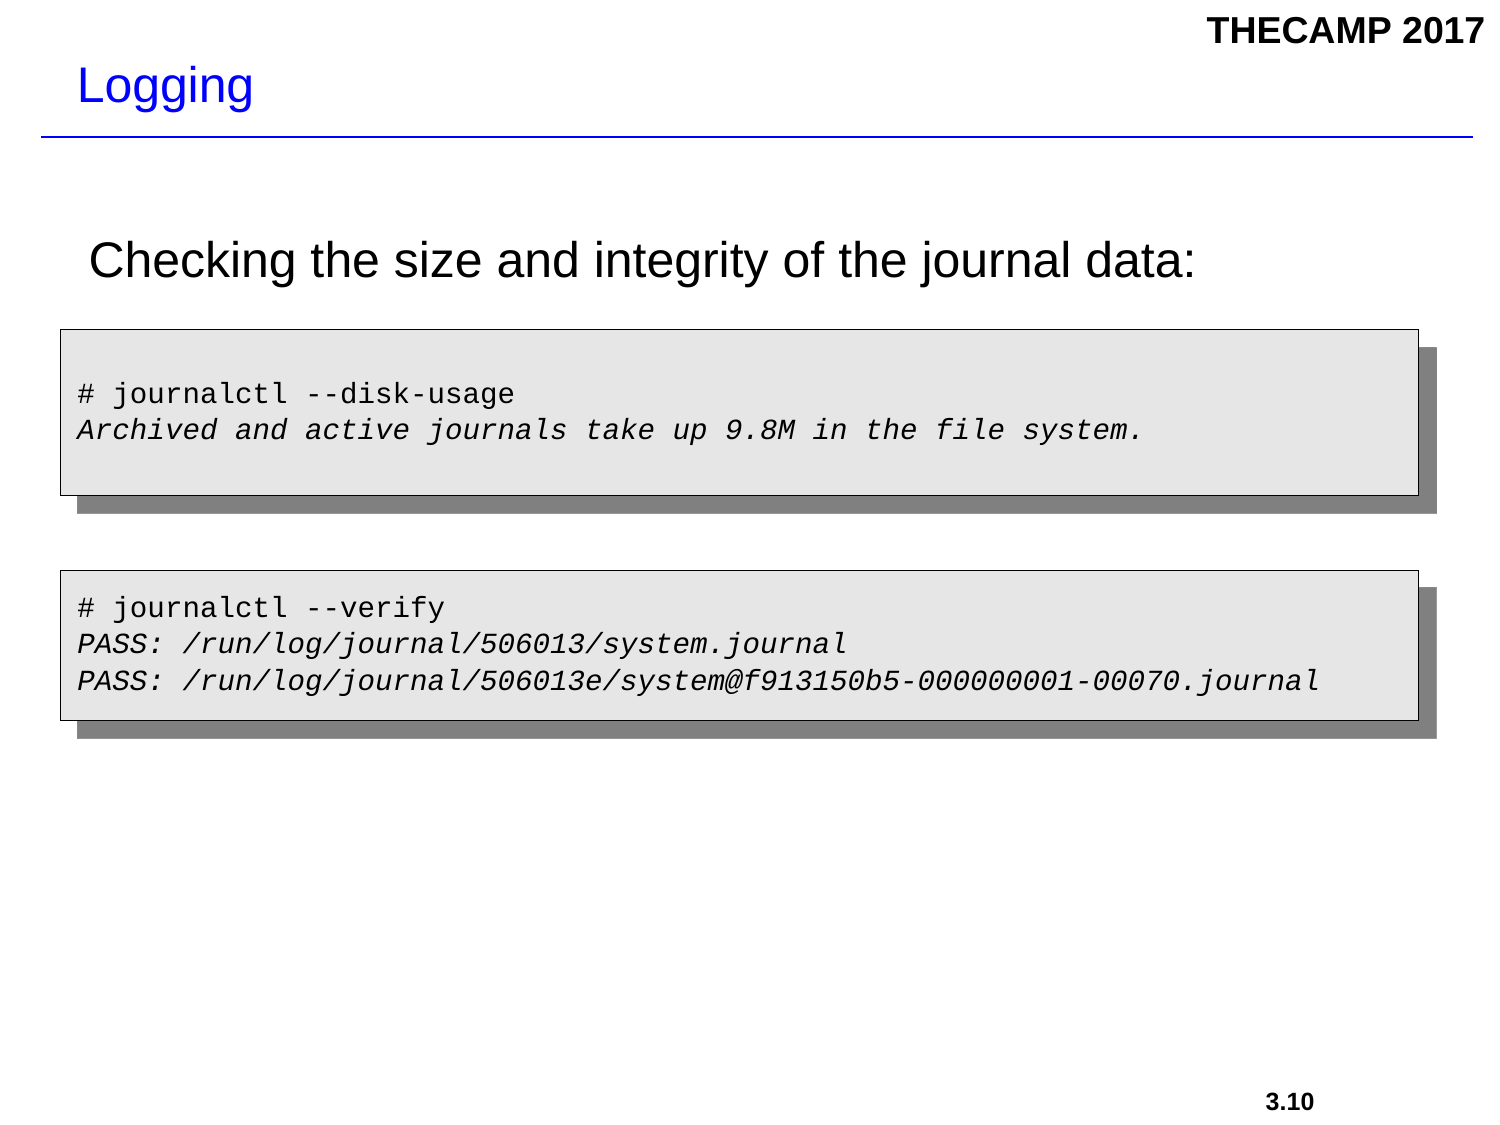

# Logging
Checking the size and integrity of the journal data:
 # journalctl --disk-usage
 Archived and active journals take up 9.8M in the file system.
 # journalctl --verify
 PASS: /run/log/journal/506013/system.journal
 PASS: /run/log/journal/506013e/system@f913150b5-000000001-00070.journal